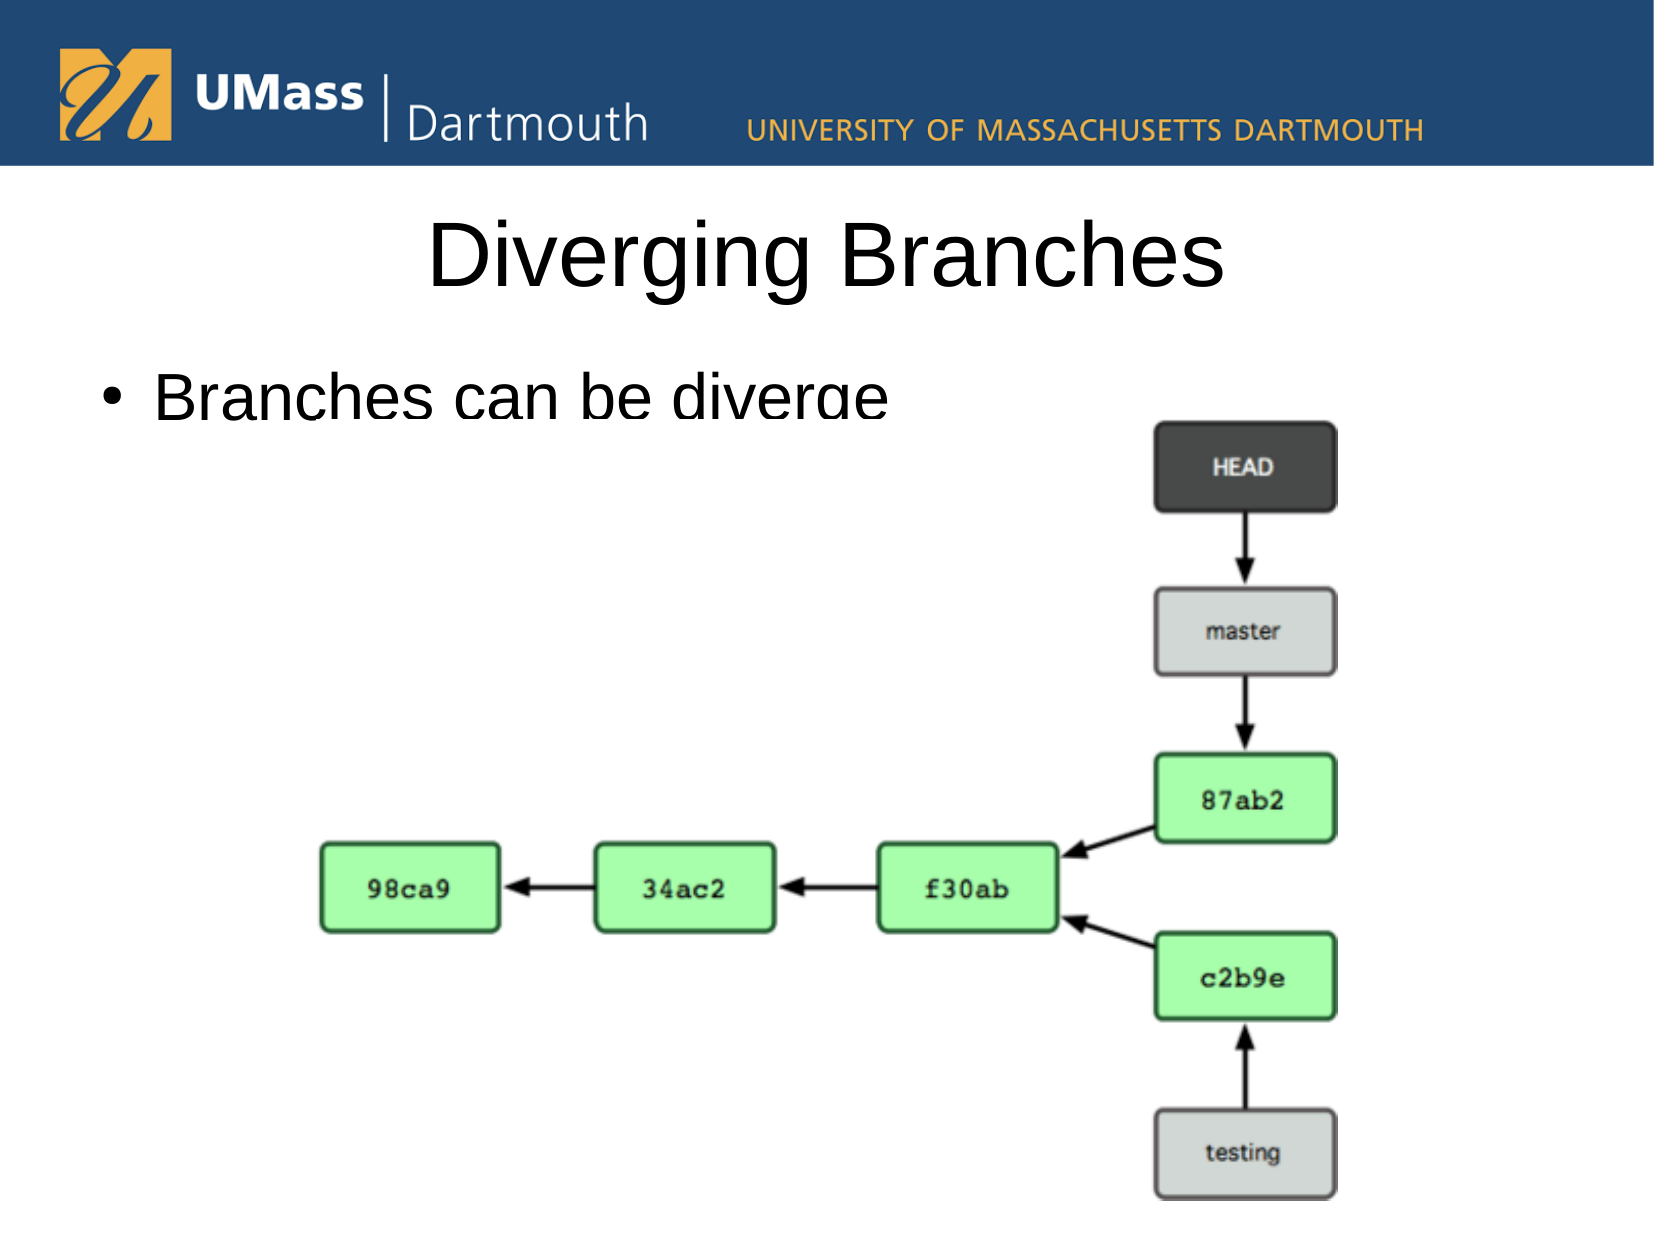

# Diverging Branches
Branches can be diverge